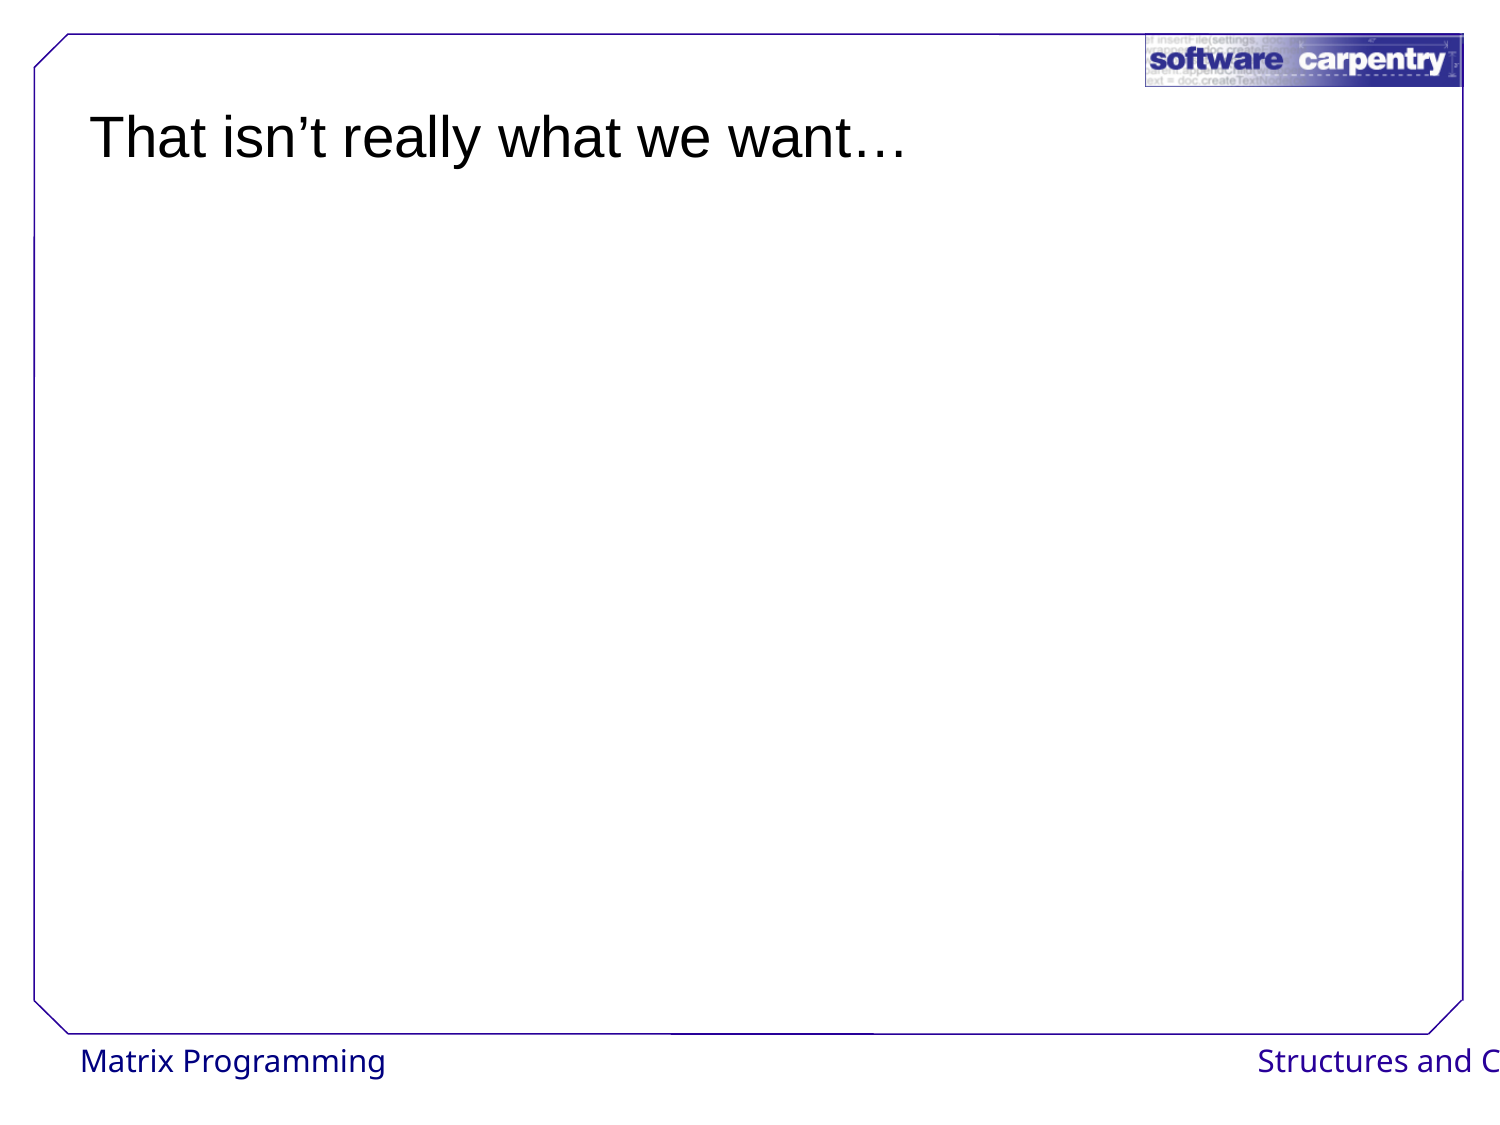

# That isn’t really what we want…